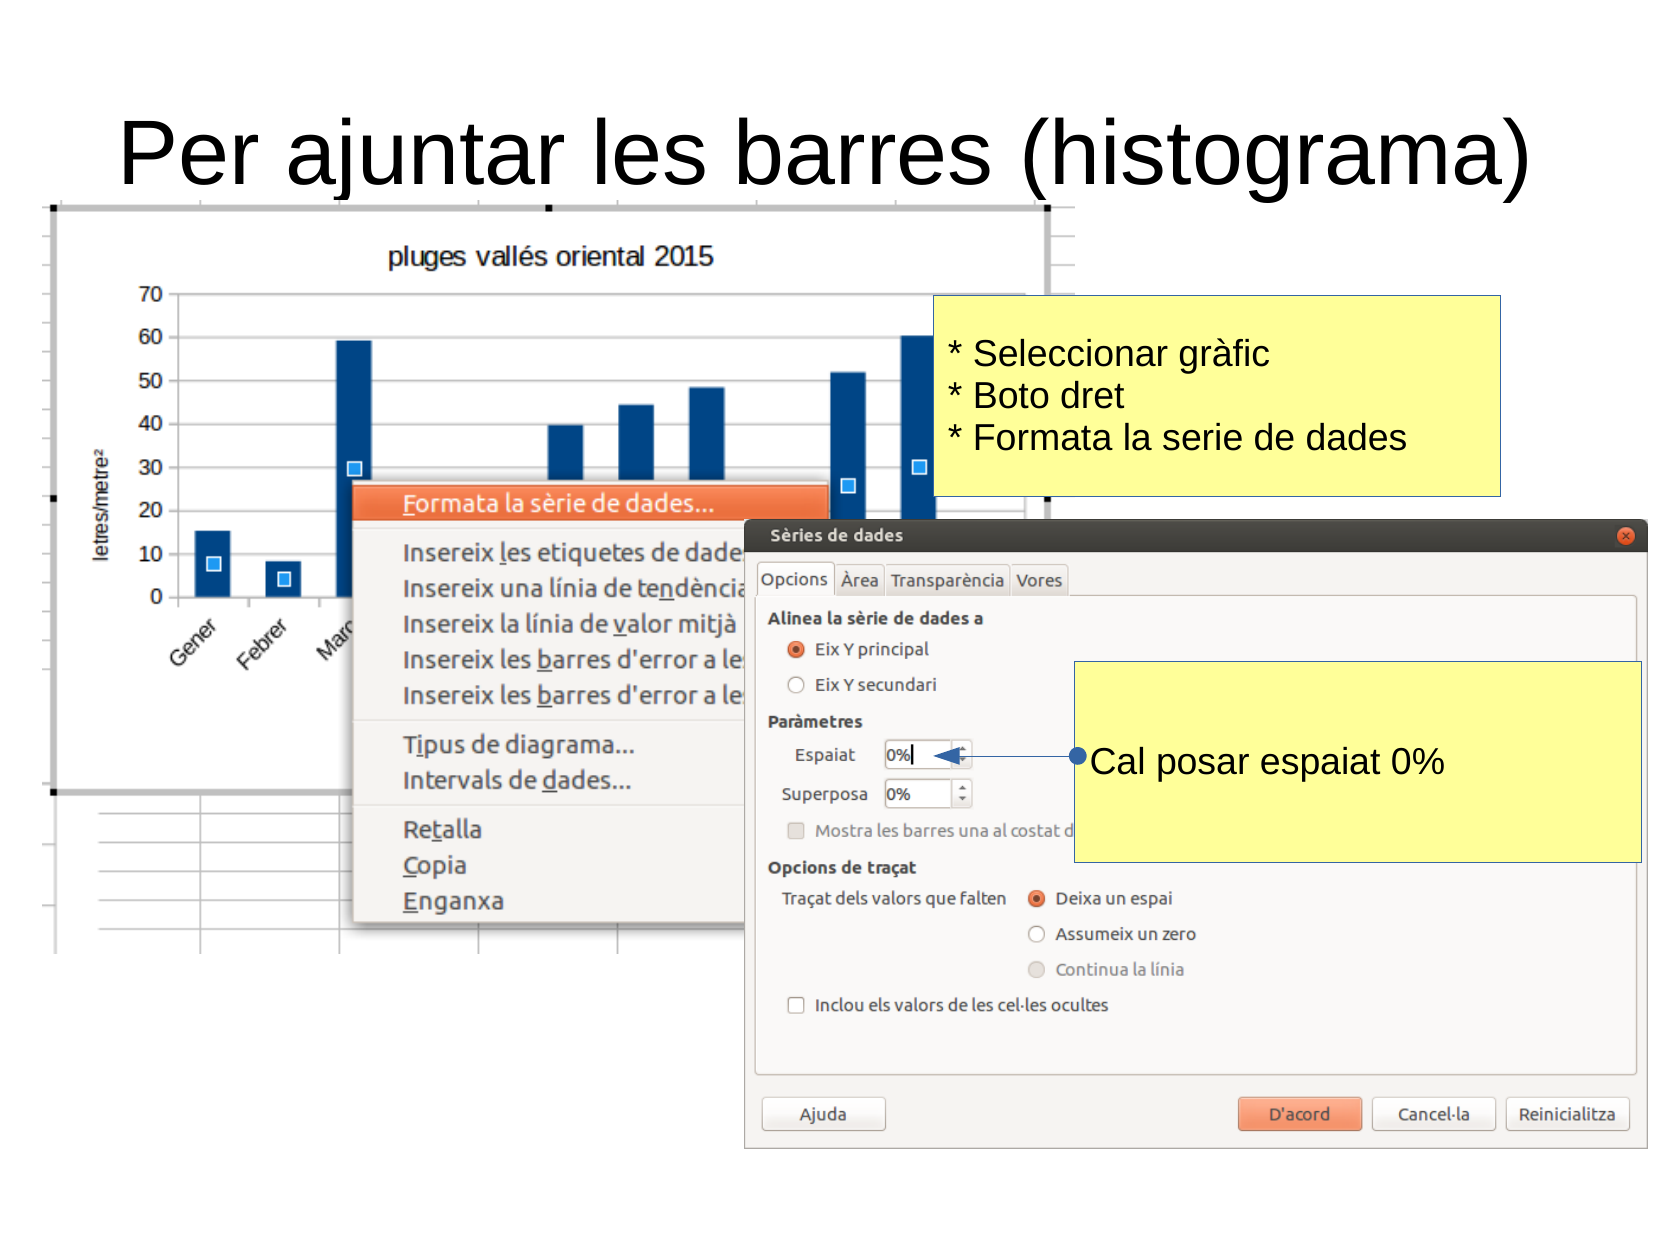

# Per ajuntar les barres (histograma)
* Seleccionar gràfic
* Boto dret
* Formata la serie de dades
* Seleccionar gràfic
* Boto dret
* Formata la serie de dades
Cal posar espaiat 0%